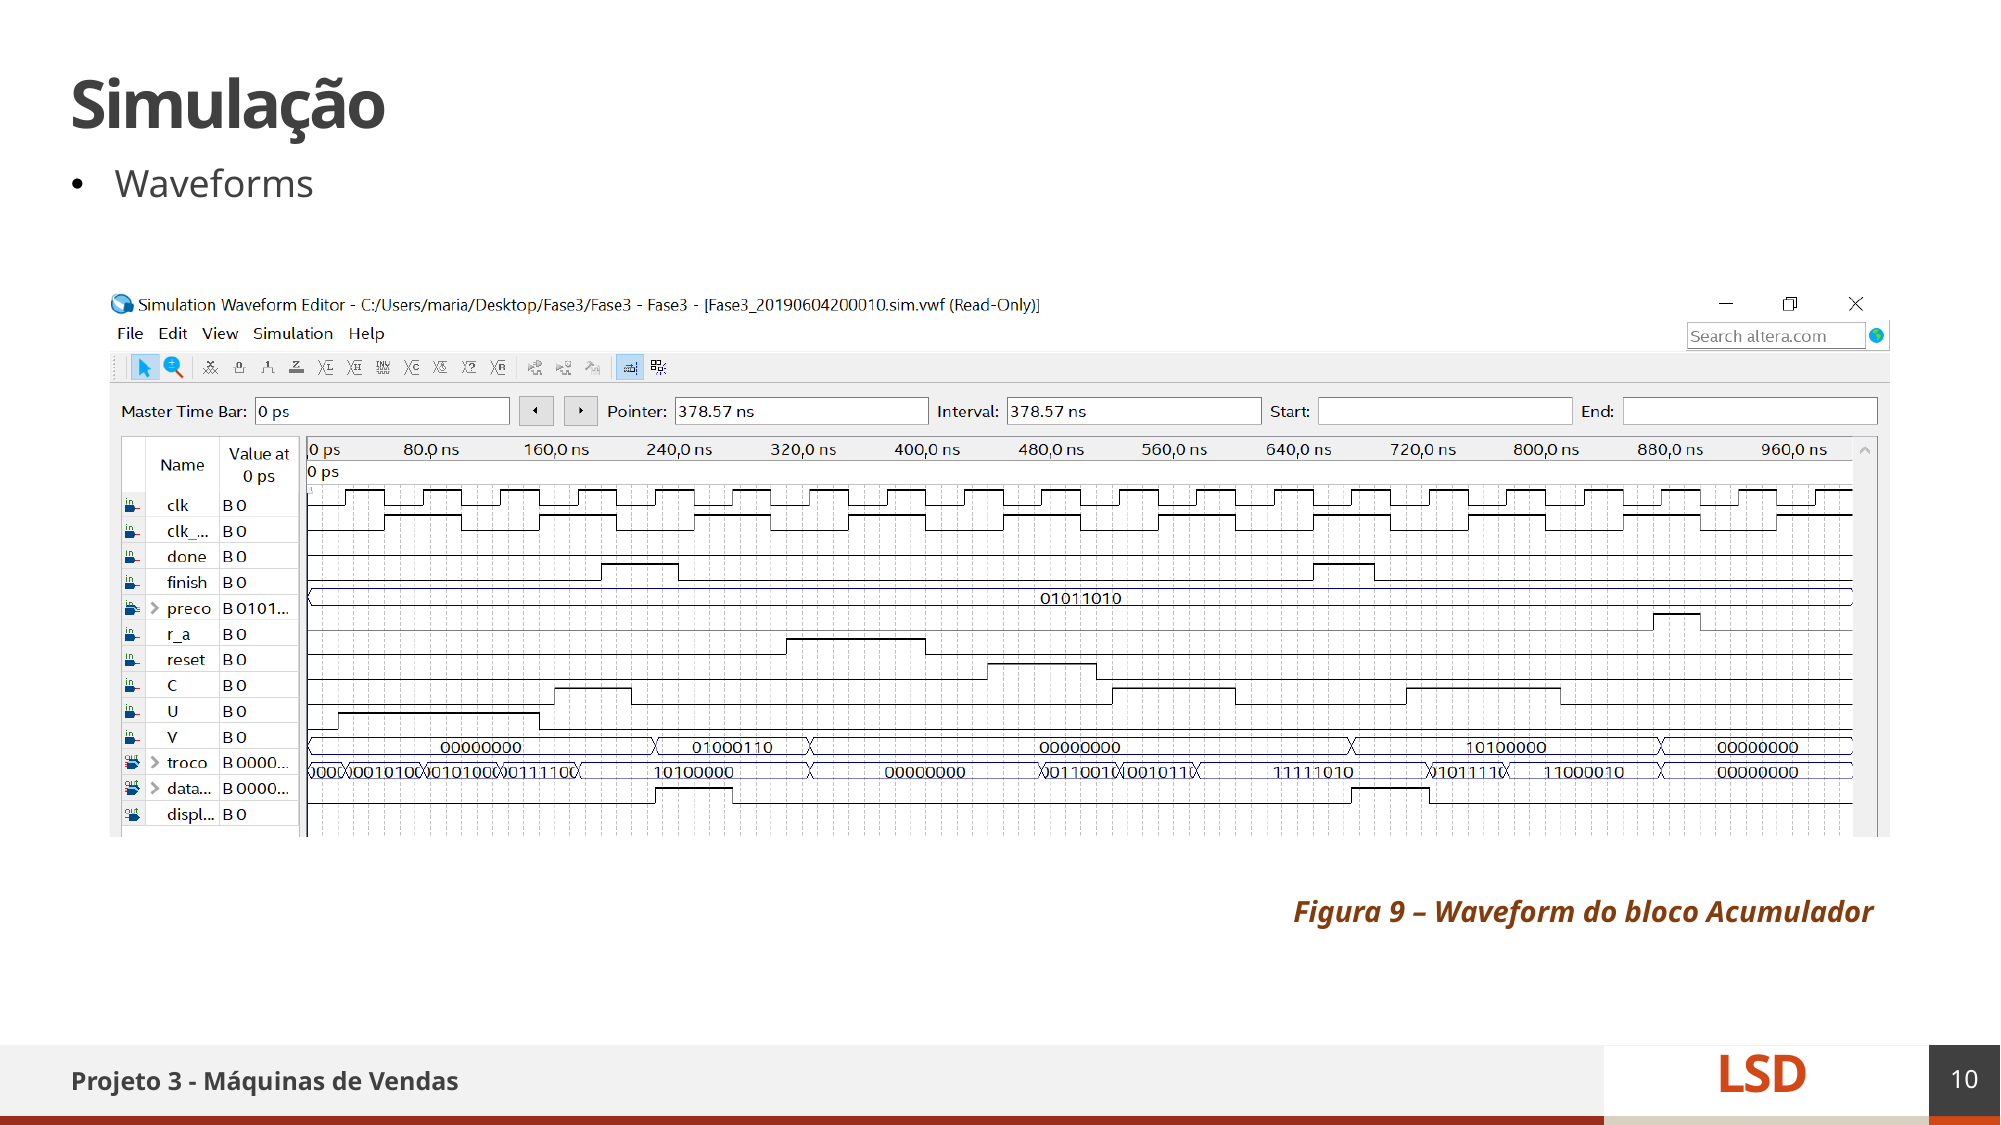

# Simulação
Waveforms
Figura 9 – Waveform do bloco Acumulador
Projeto 3 - Máquinas de Vendas